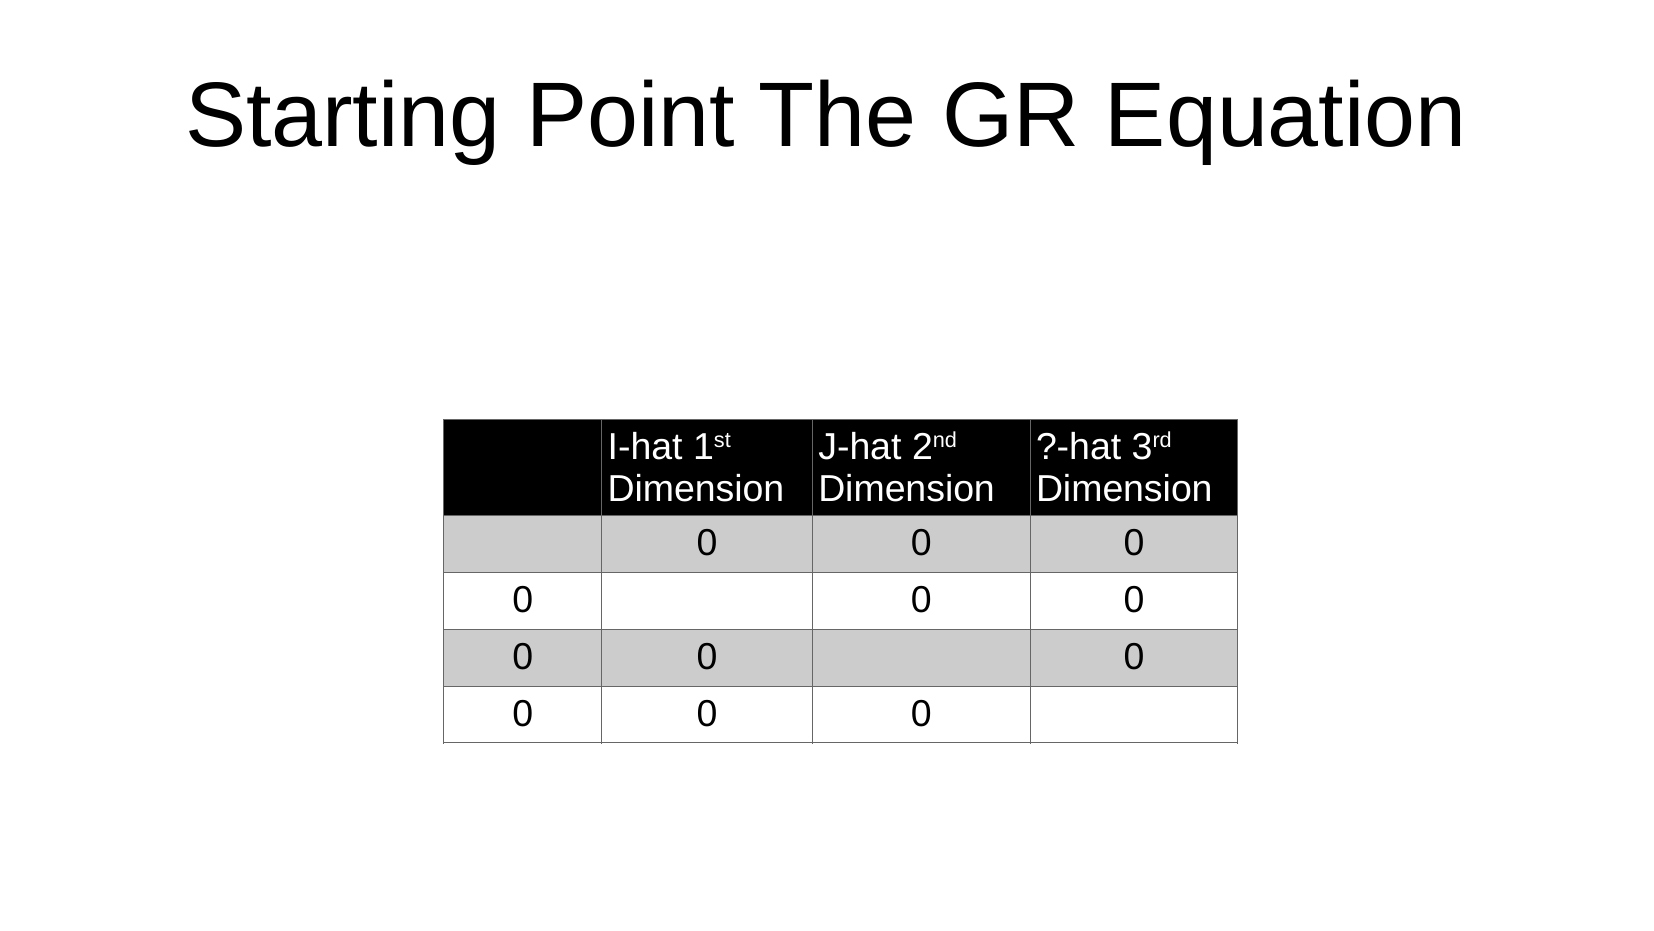

# Starting Point The GR Equation
| T-hat (Time) | I-hat 1st Dimension | J-hat 2nd Dimension | ?-hat 3rd Dimension |
| --- | --- | --- | --- |
| | 0 | 0 | 0 |
| 0 | | 0 | 0 |
| 0 | 0 | | 0 |
| 0 | 0 | 0 | |